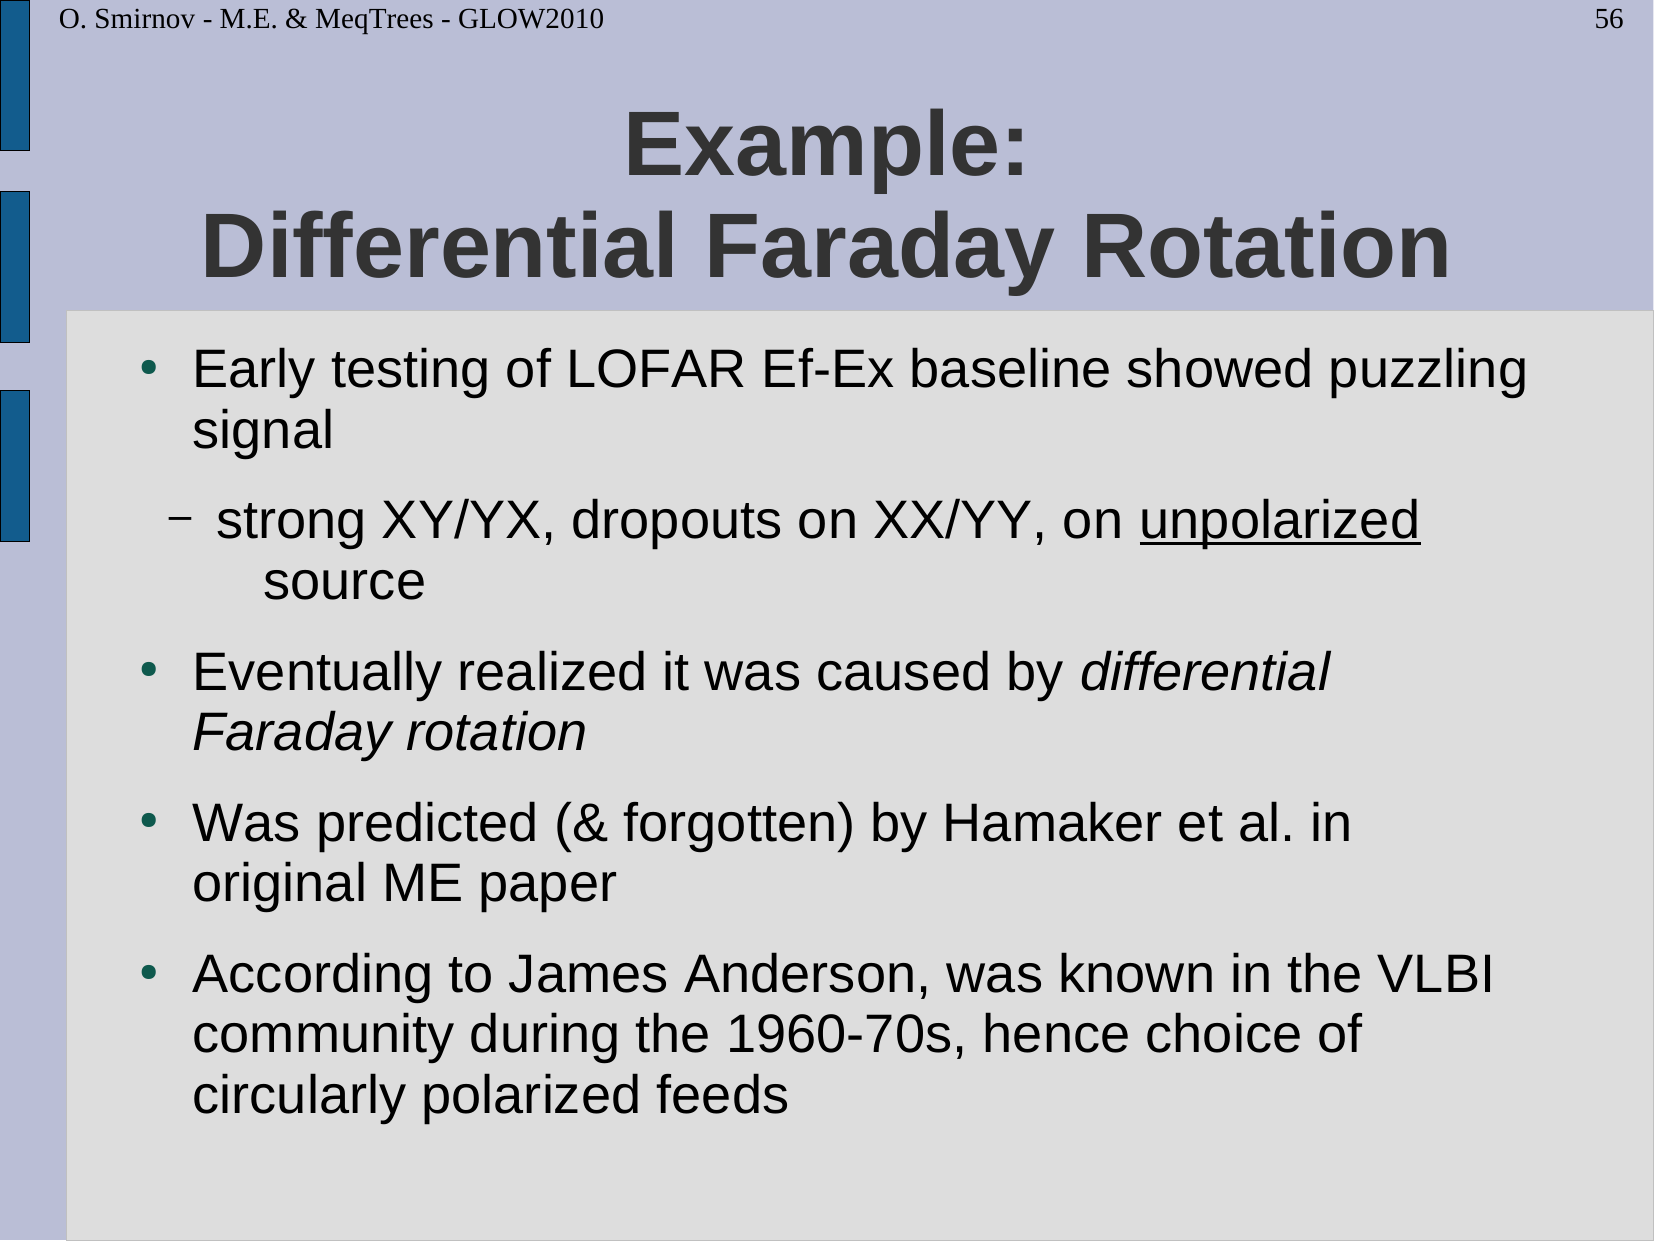

O. Smirnov - M.E. & MeqTrees - GLOW2010
56
# Example: Differential Faraday Rotation
Early testing of LOFAR Ef-Ex baseline showed puzzling signal
strong XY/YX, dropouts on XX/YY, on unpolarized source
Eventually realized it was caused by differential Faraday rotation
Was predicted (& forgotten) by Hamaker et al. in original ME paper
According to James Anderson, was known in the VLBI community during the 1960-70s, hence choice of circularly polarized feeds